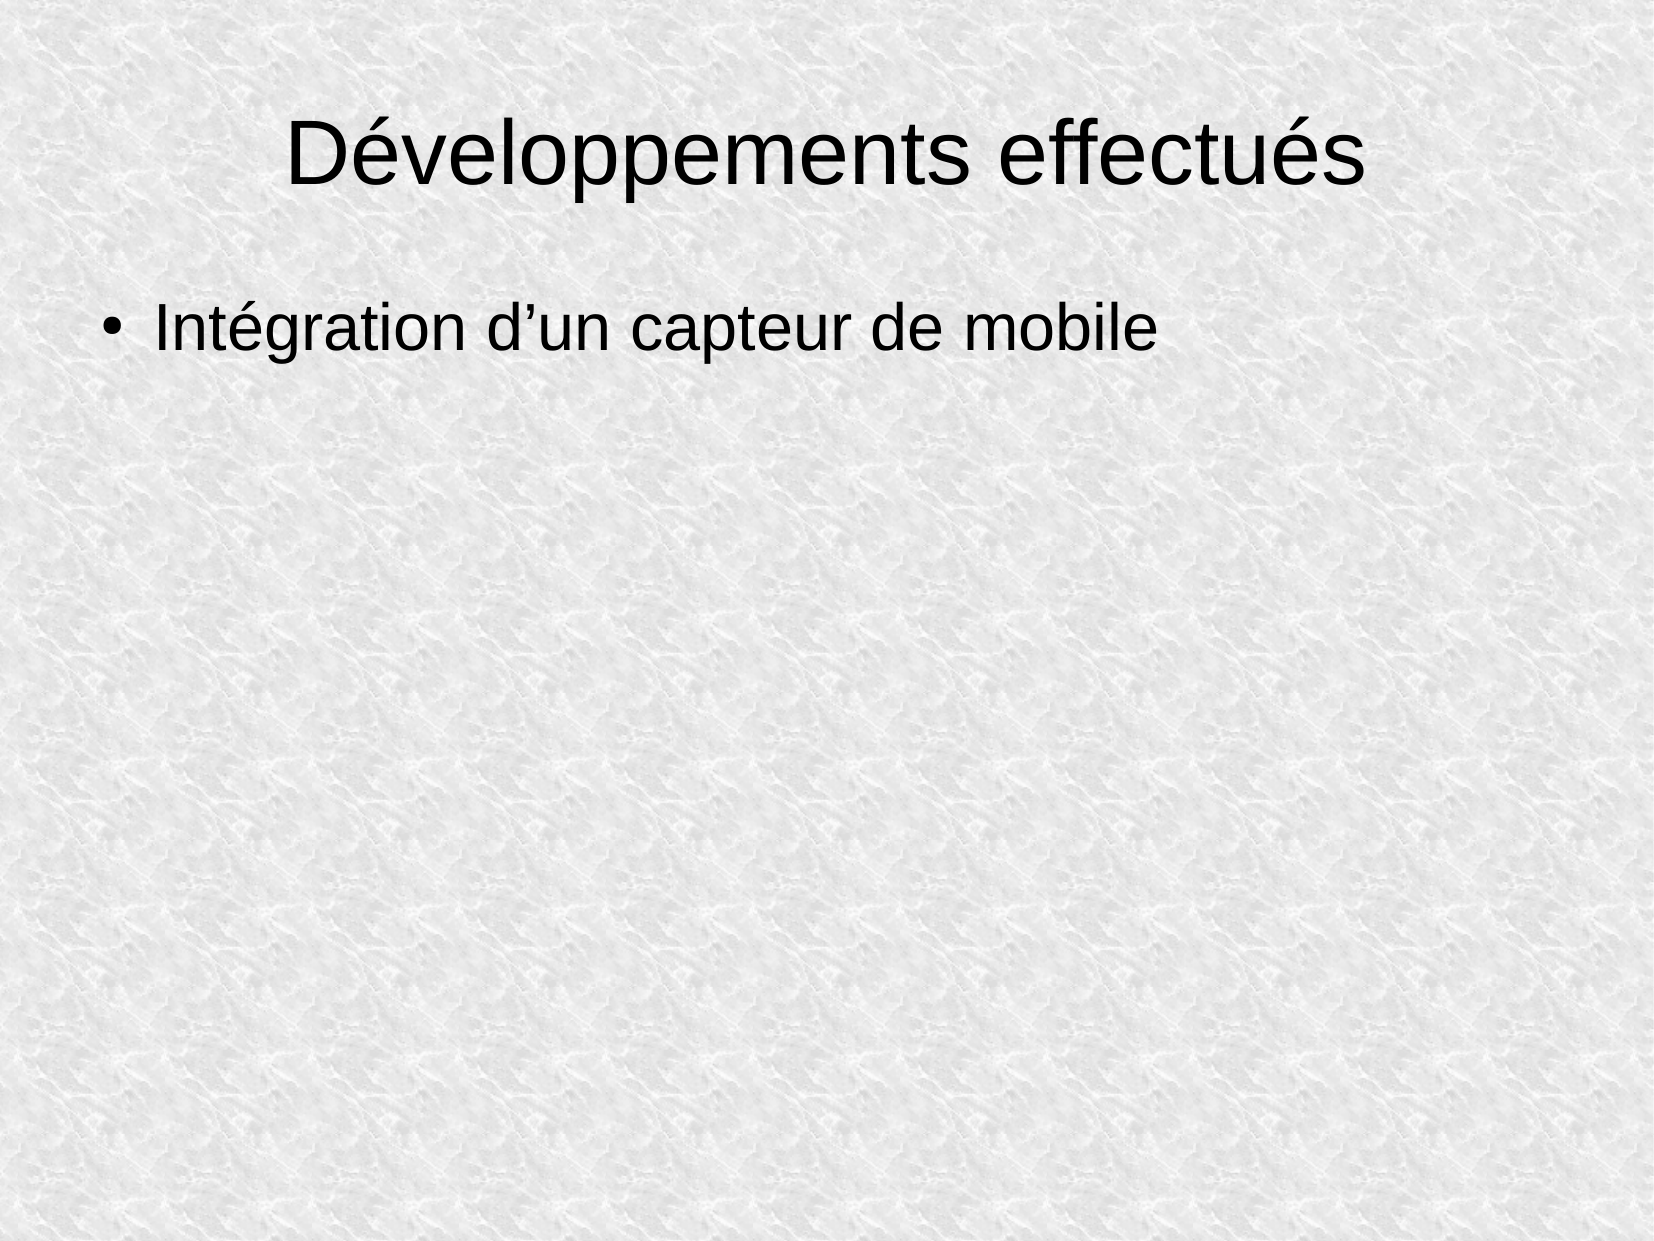

# Développements effectués
Intégration d’un capteur de mobile